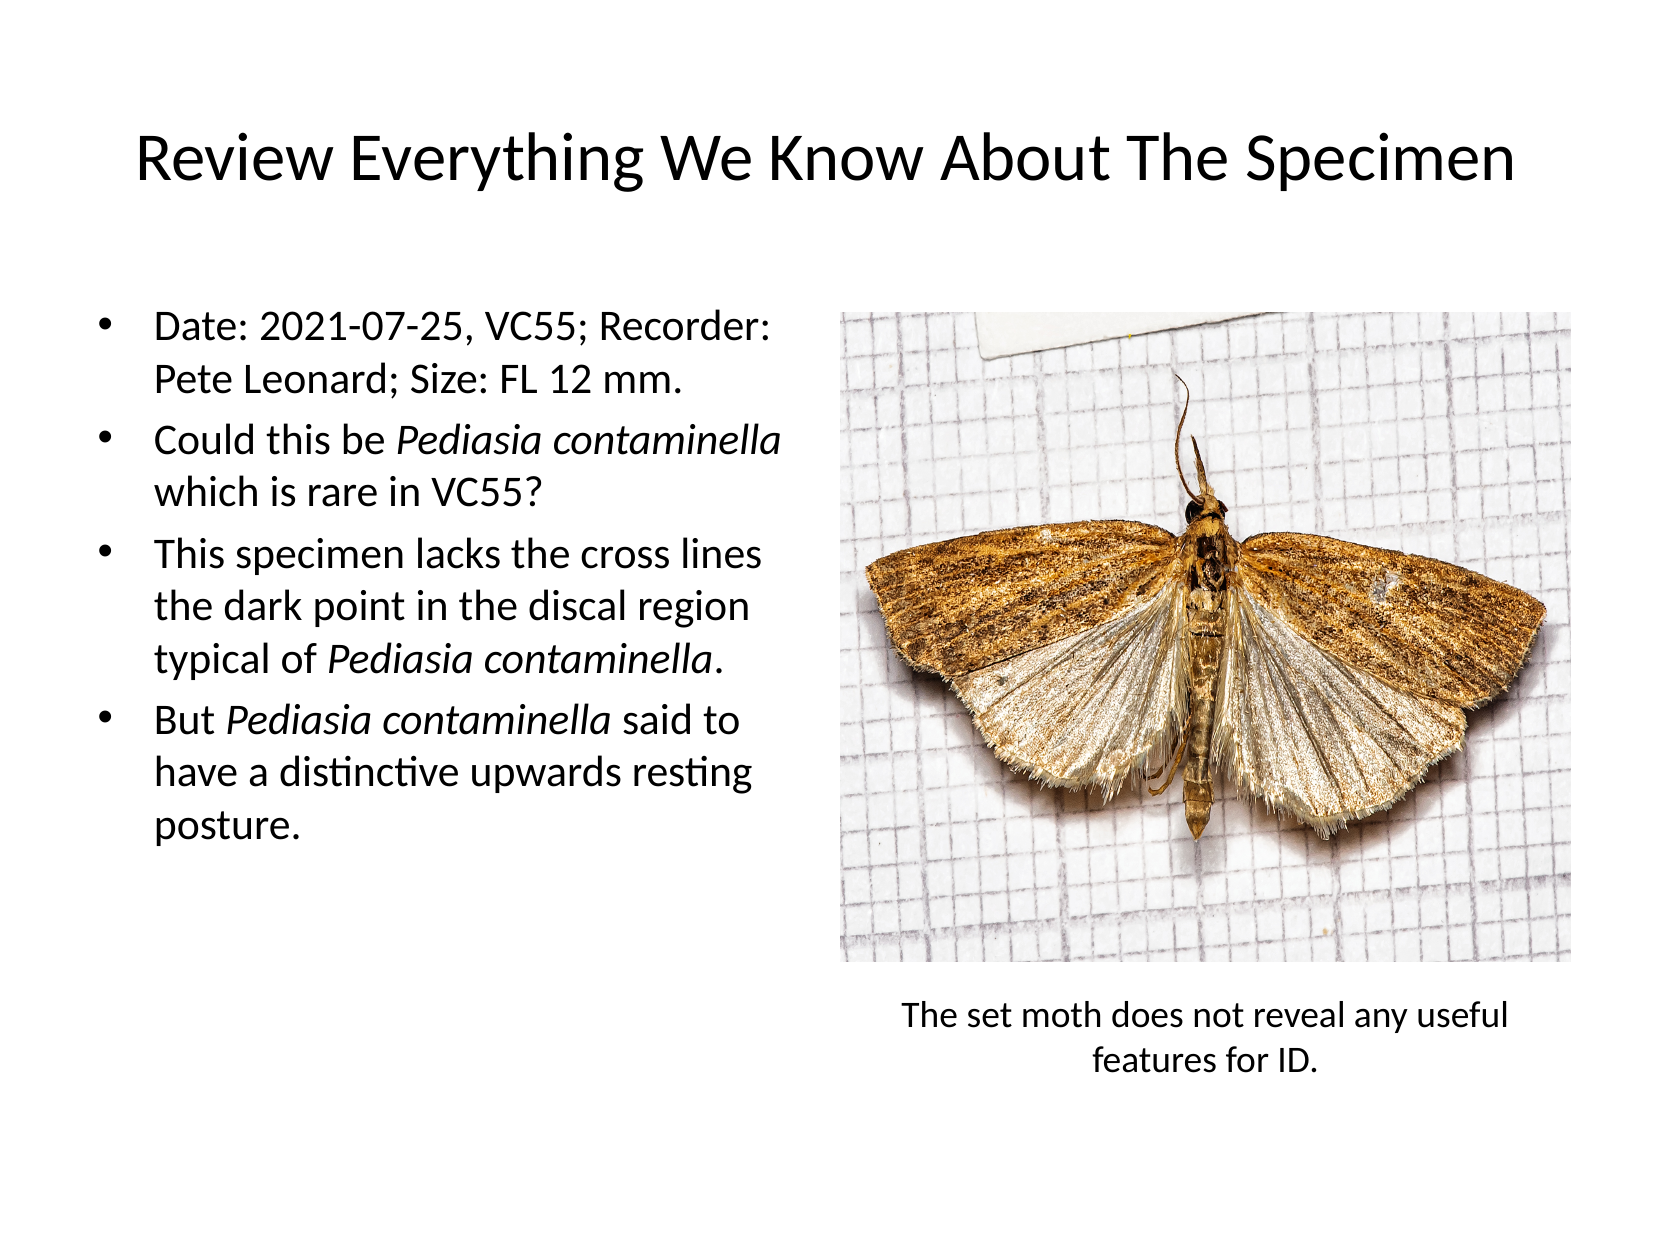

# Review Everything We Know About The Specimen
Date: 2021-07-25, VC55; Recorder: Pete Leonard; Size: FL 12 mm.
Could this be Pediasia contaminella which is rare in VC55?
This specimen lacks the cross lines the dark point in the discal region typical of Pediasia contaminella.
But Pediasia contaminella said to have a distinctive upwards resting posture.
The set moth does not reveal any useful features for ID.